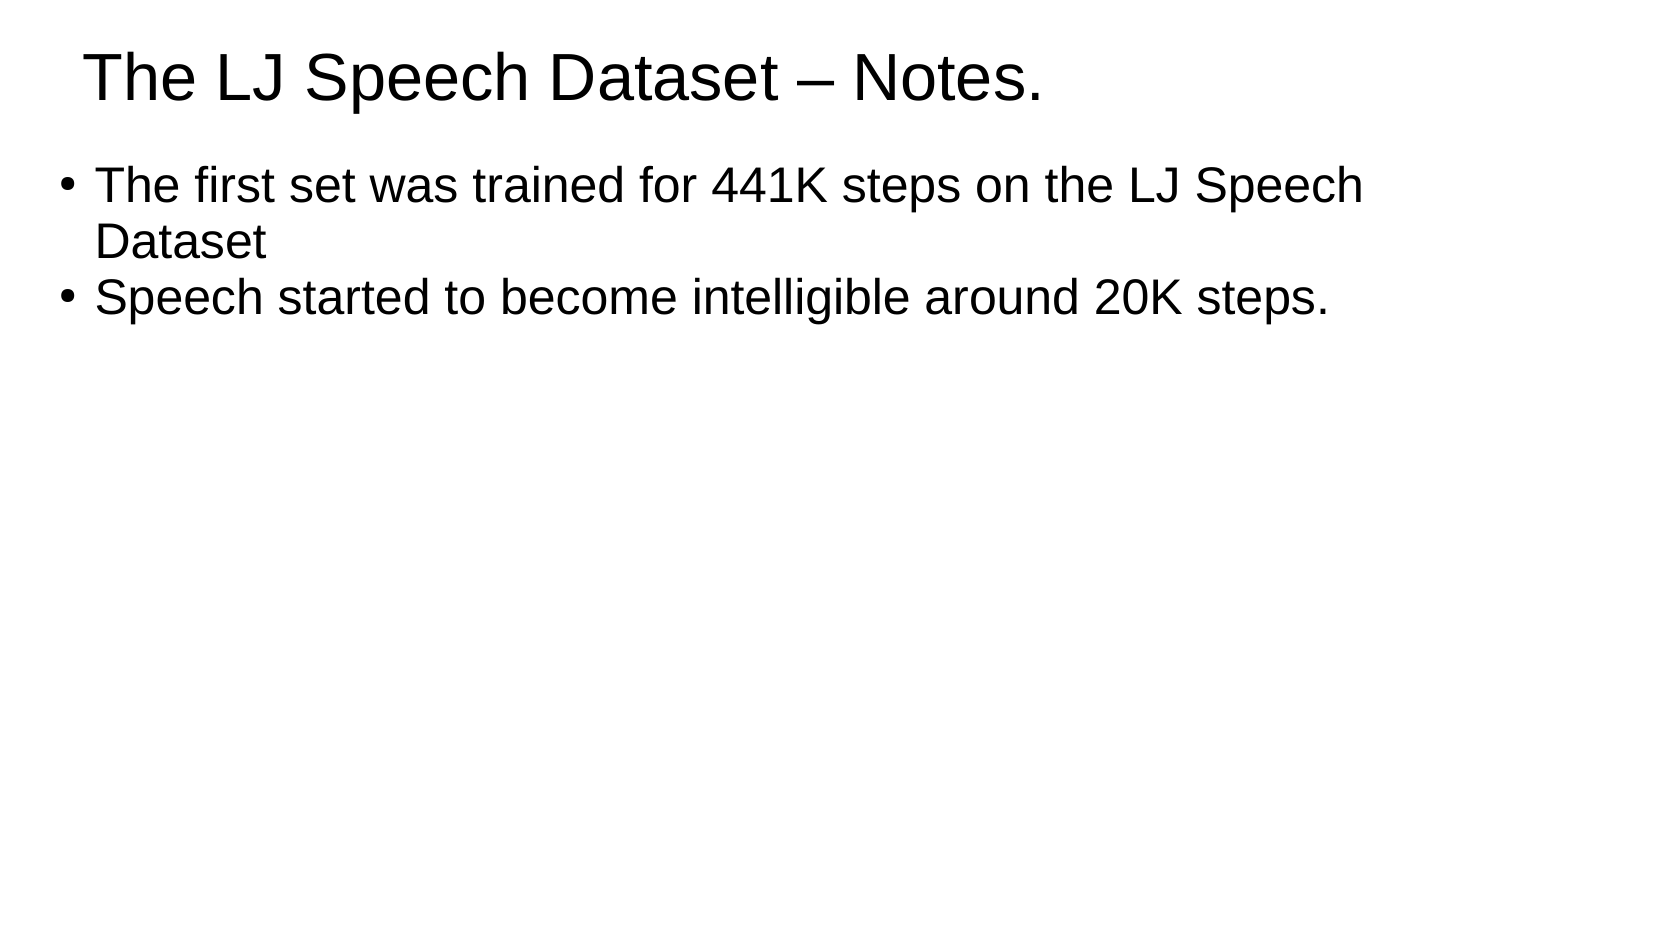

# The LJ Speech Dataset – Notes.
The first set was trained for 441K steps on the LJ Speech Dataset
Speech started to become intelligible around 20K steps.